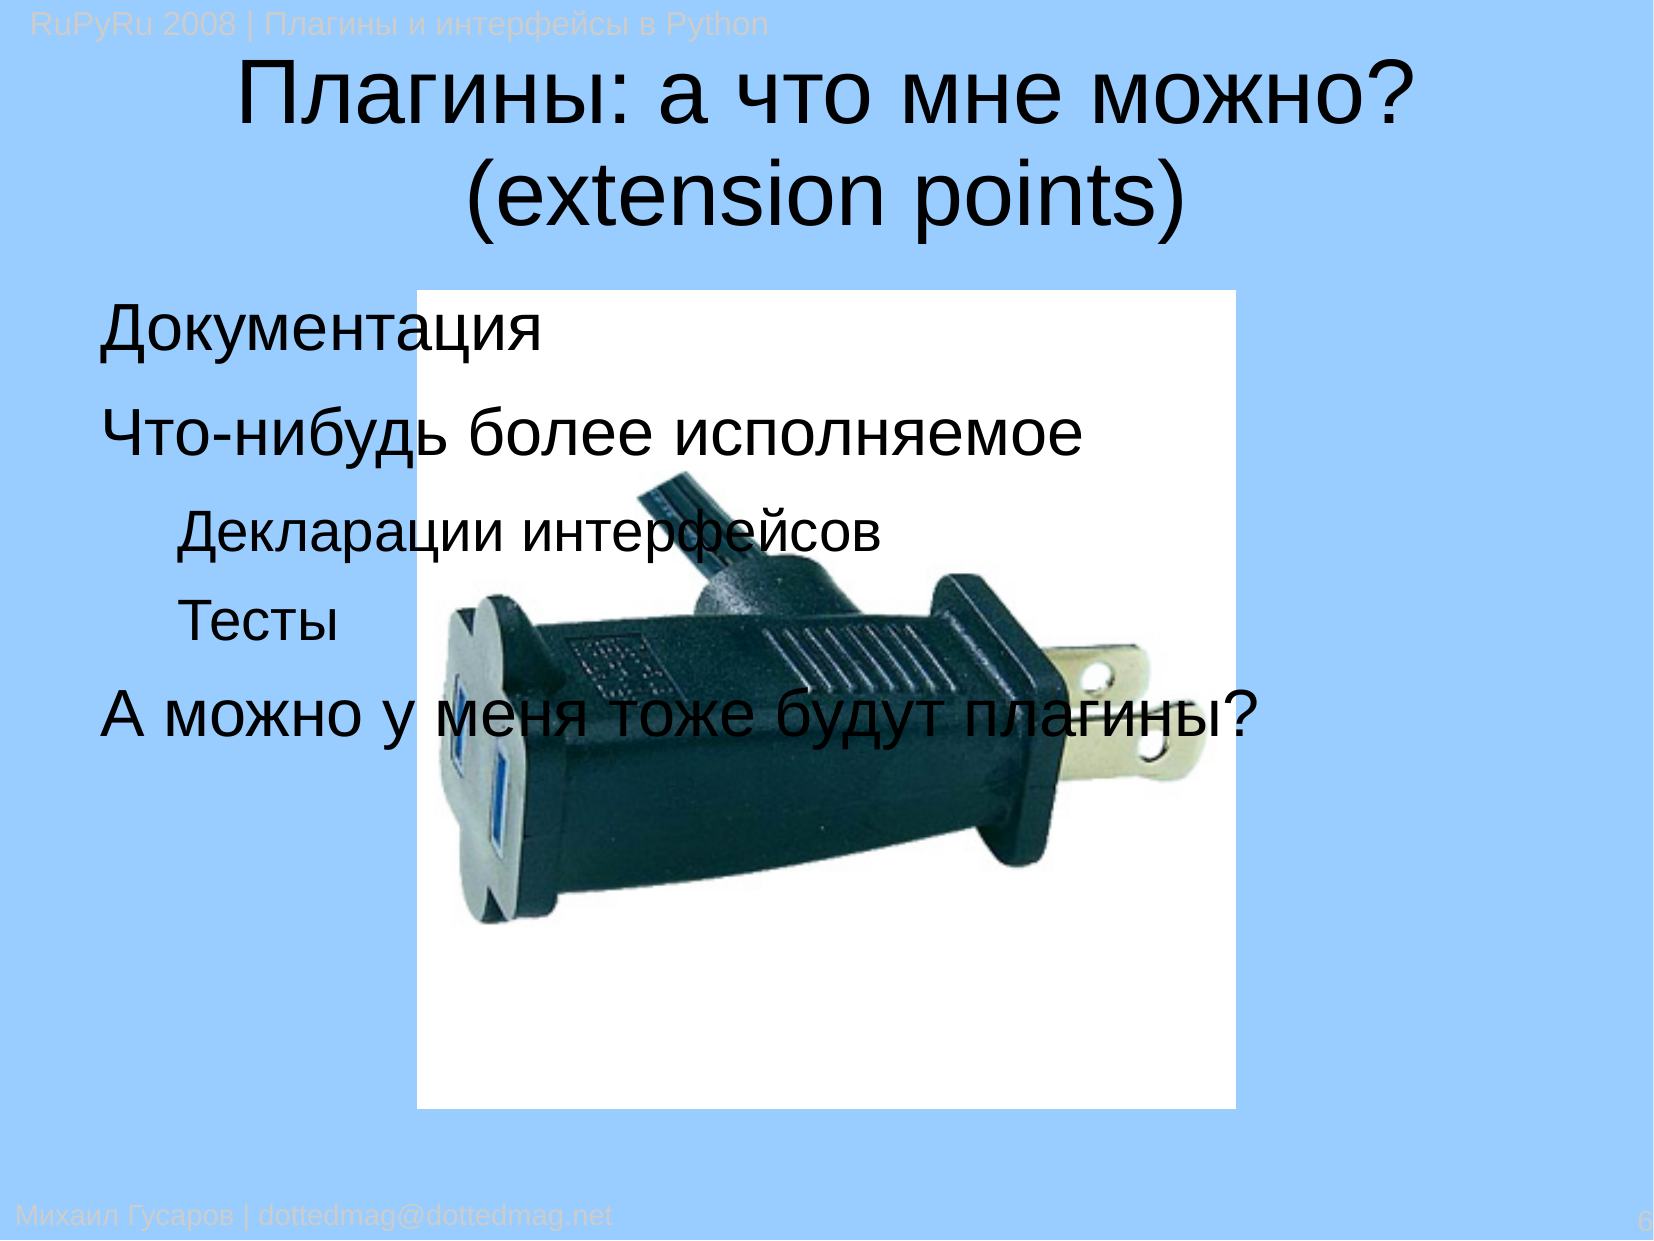

# Плагины: а что мне можно? (extension points)
Документация
Что-нибудь более исполняемое
Декларации интерфейсов
Тесты
А можно у меня тоже будут плагины?
Имя Автора | email@domain.org
6